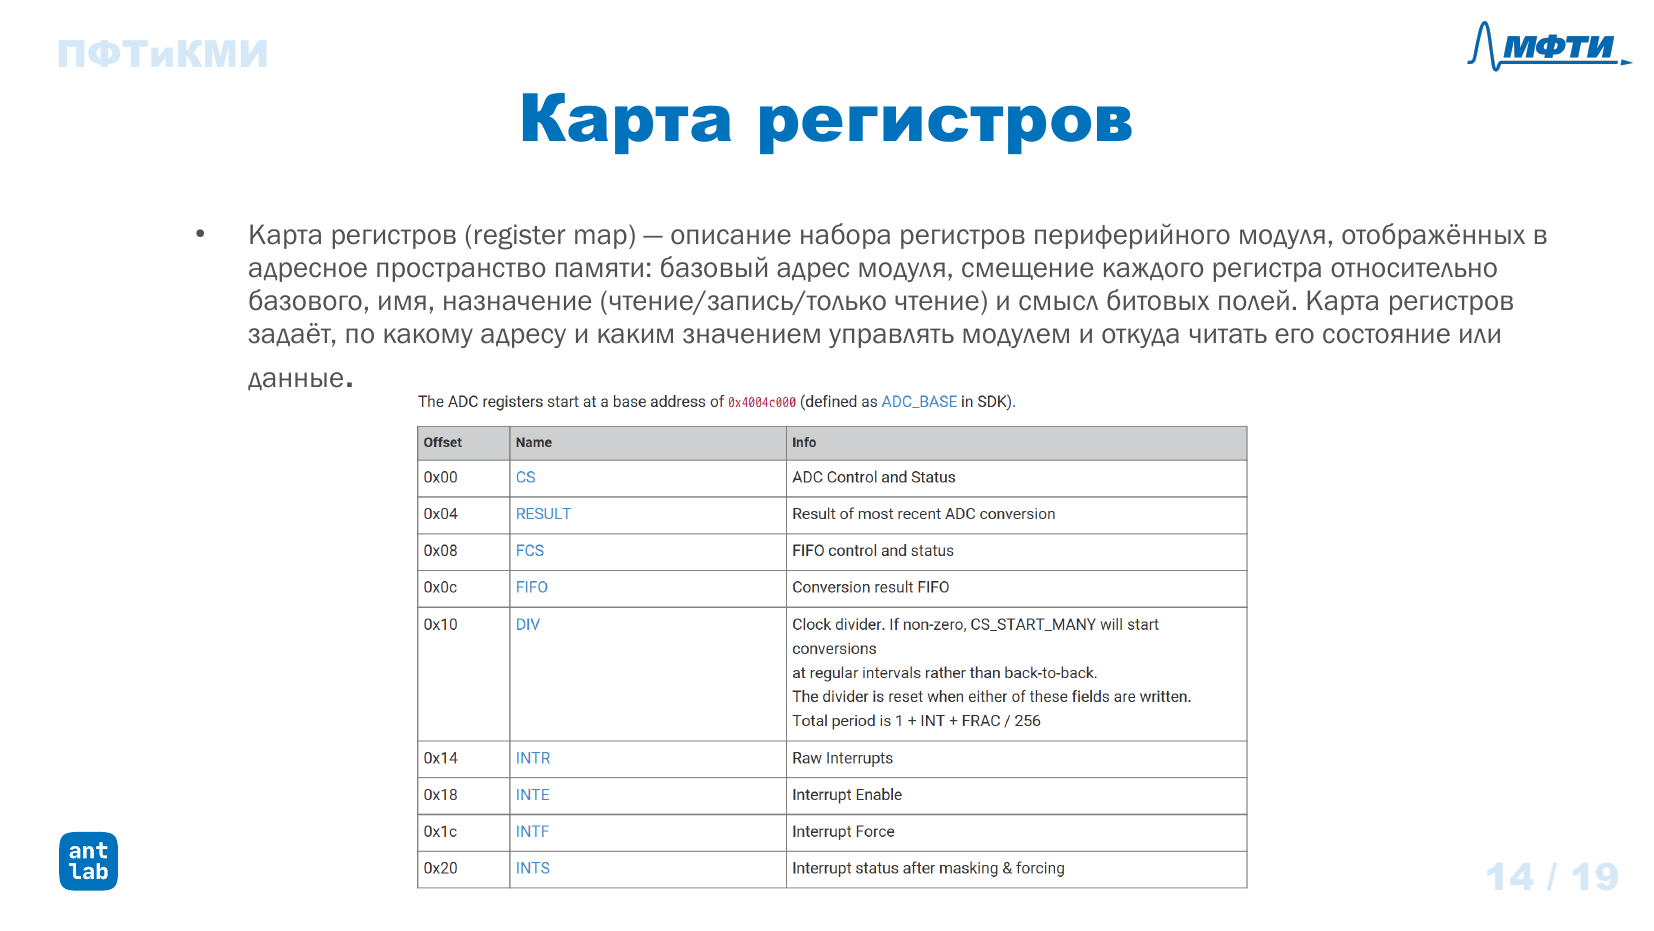

# Карта регистров
Карта регистров (register map) — описание набора регистров периферийного модуля, отображённых в адресное пространство памяти: базовый адрес модуля, смещение каждого регистра относительно базового, имя, назначение (чтение/запись/только чтение) и смысл битовых полей. Карта регистров задаёт, по какому адресу и каким значением управлять модулем и откуда читать его состояние или данные.